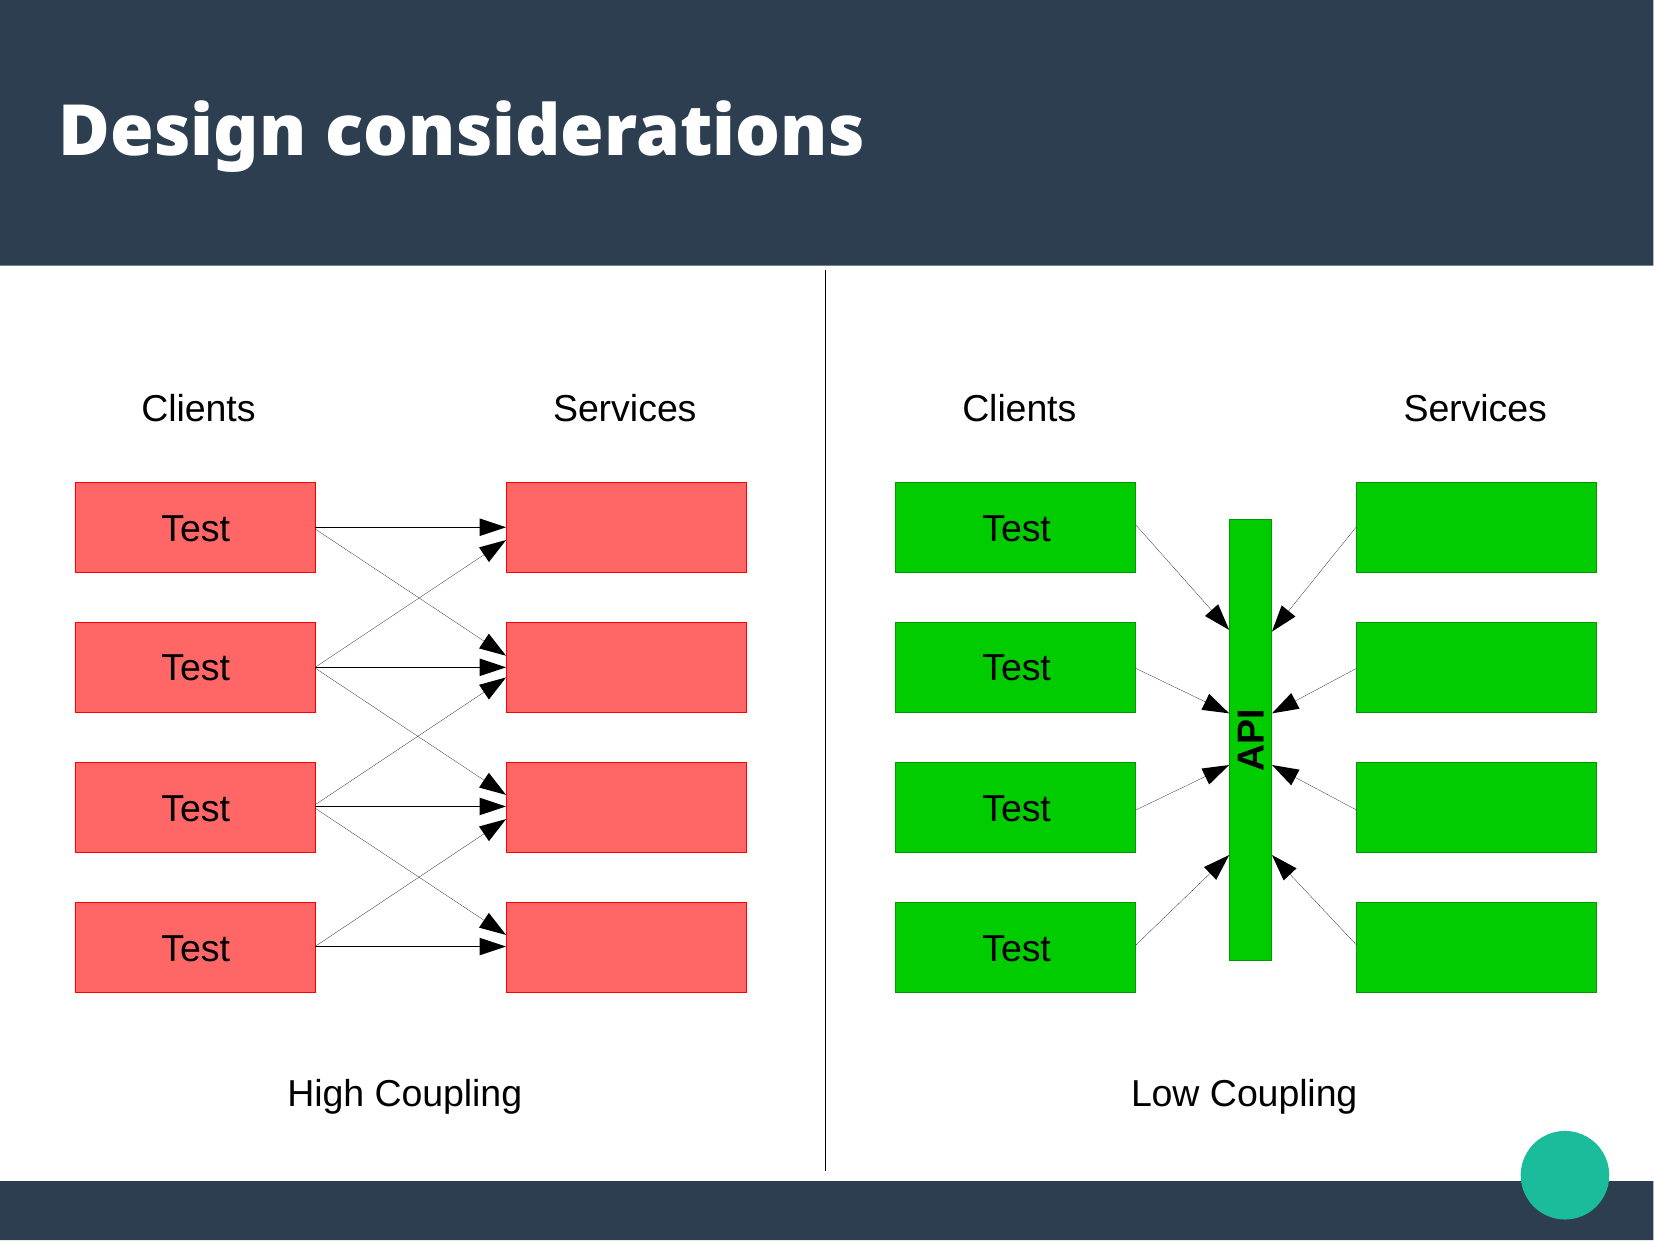

# Design considerations
Clients
Services
Clients
Services
Test
Test
Test
Test
API
Test
Test
Test
Test
High Coupling
Low Coupling